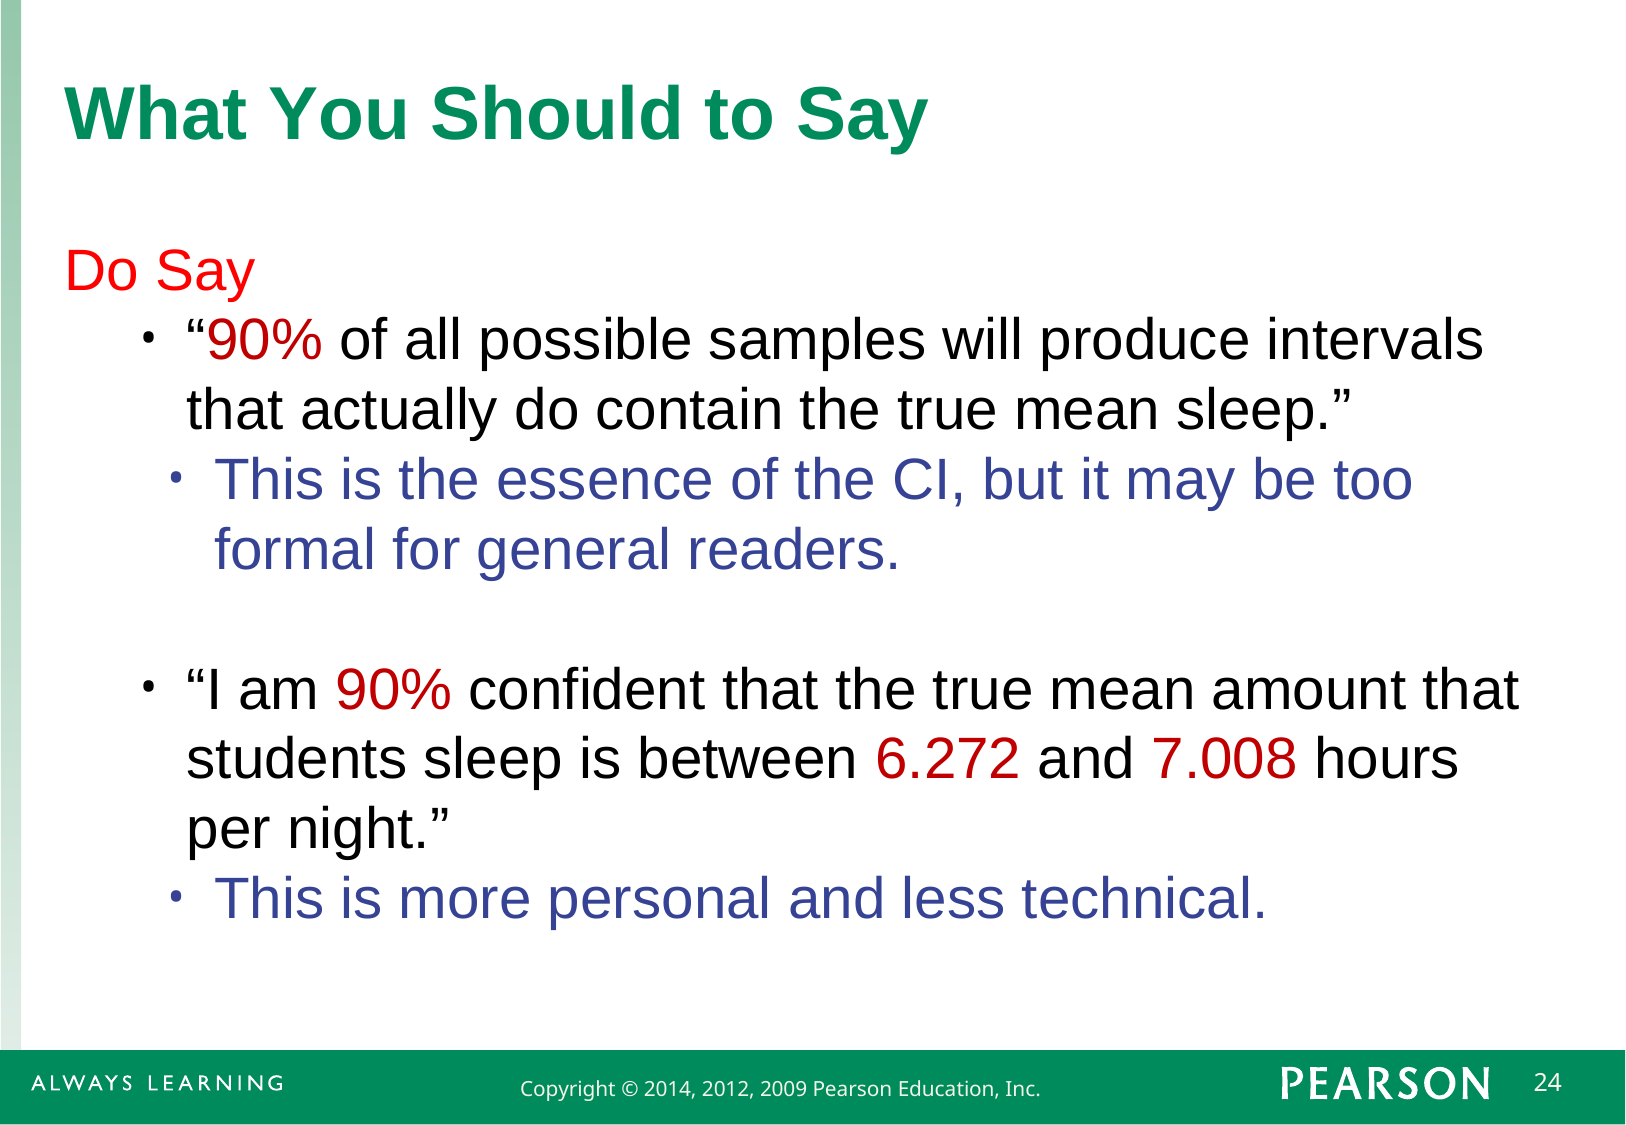

# What You Should to Say
Do Say
“90% of all possible samples will produce intervals that actually do contain the true mean sleep.”
This is the essence of the CI, but it may be too formal for general readers.
“I am 90% confident that the true mean amount that students sleep is between 6.272 and 7.008 hours per night.”
This is more personal and less technical.